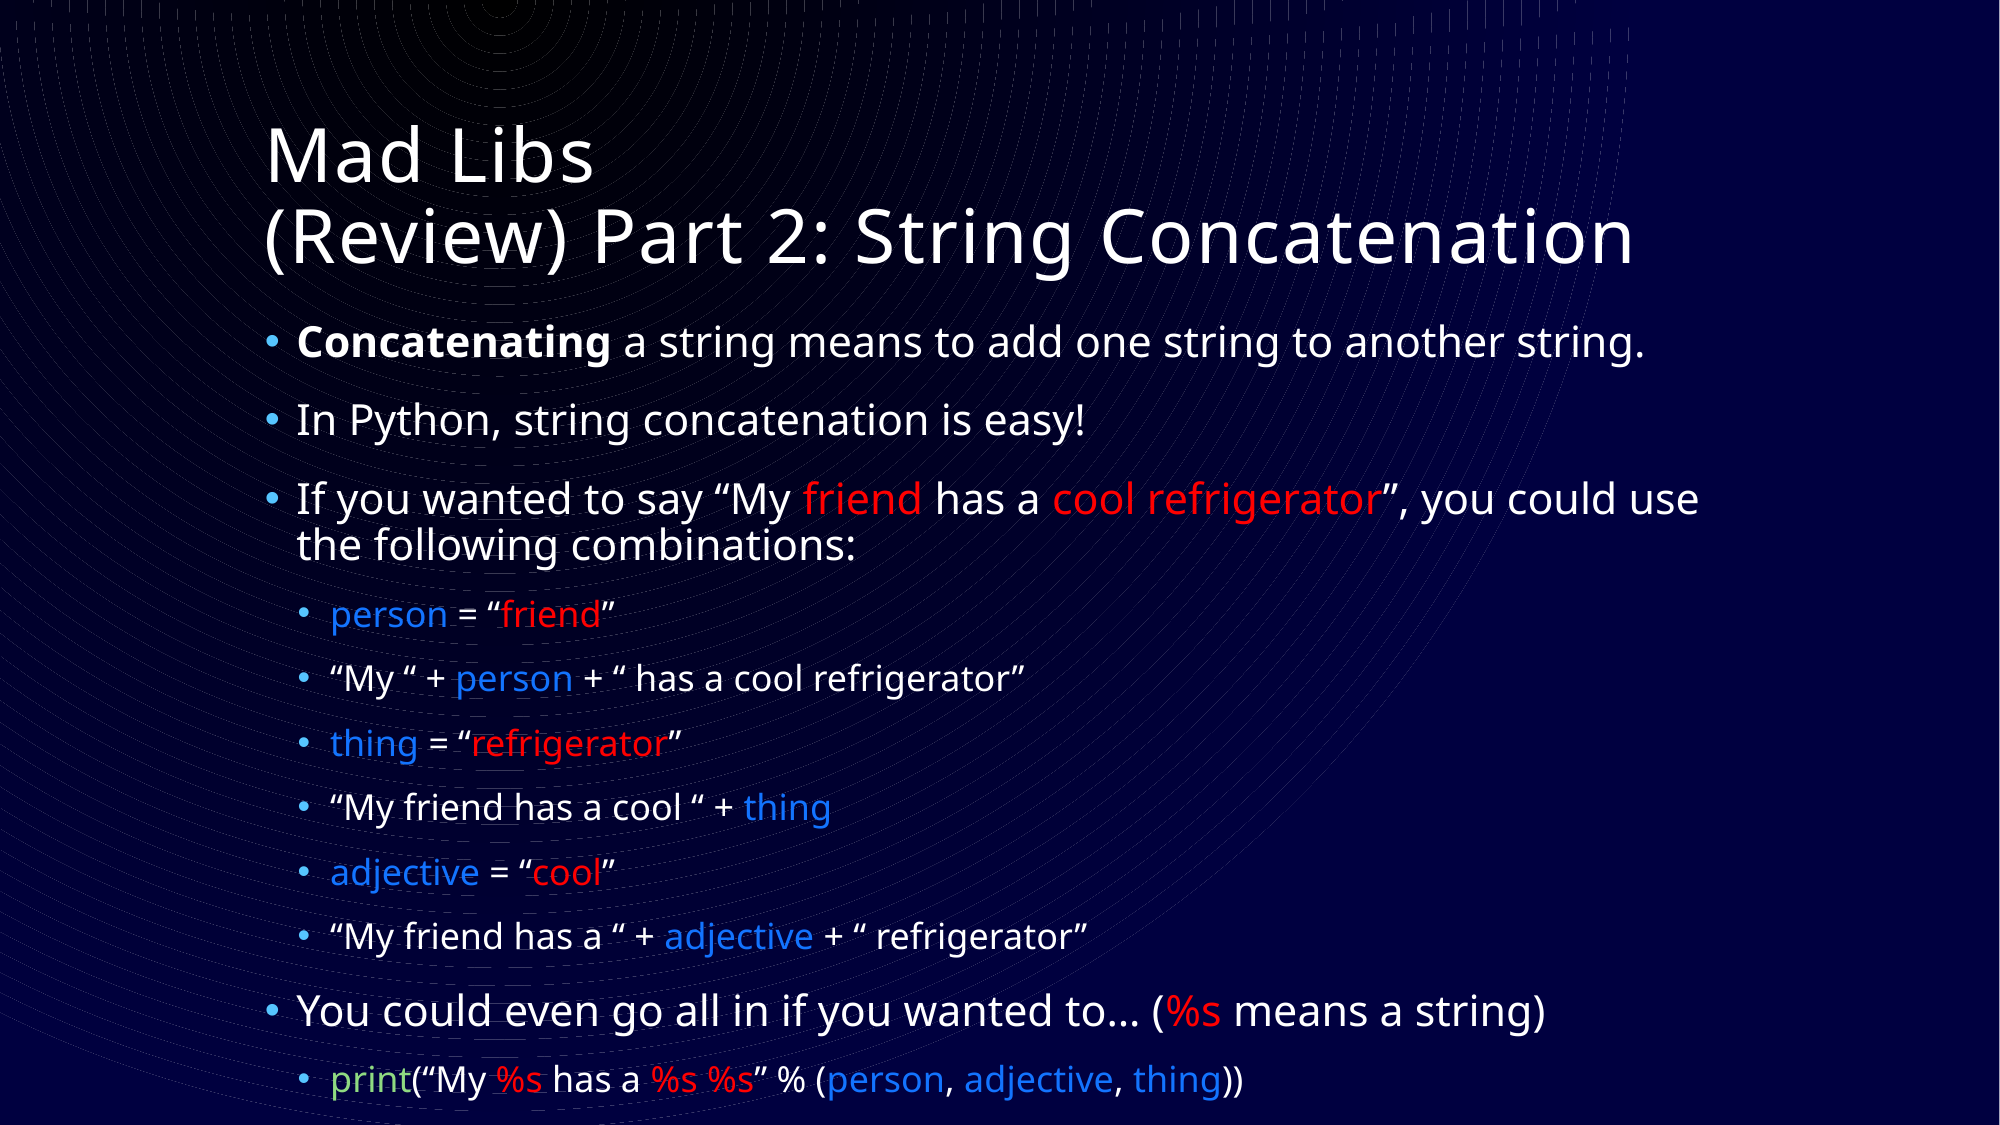

# Mad Libs (Review) Part 2: String Concatenation
Concatenating a string means to add one string to another string.
In Python, string concatenation is easy!
If you wanted to say “My friend has a cool refrigerator”, you could use the following combinations:
person = “friend”
“My “ + person + “ has a cool refrigerator”
thing = “refrigerator”
“My friend has a cool “ + thing
adjective = “cool”
“My friend has a “ + adjective + “ refrigerator”
You could even go all in if you wanted to… (%s means a string)
print(“My %s has a %s %s” % (person, adjective, thing))